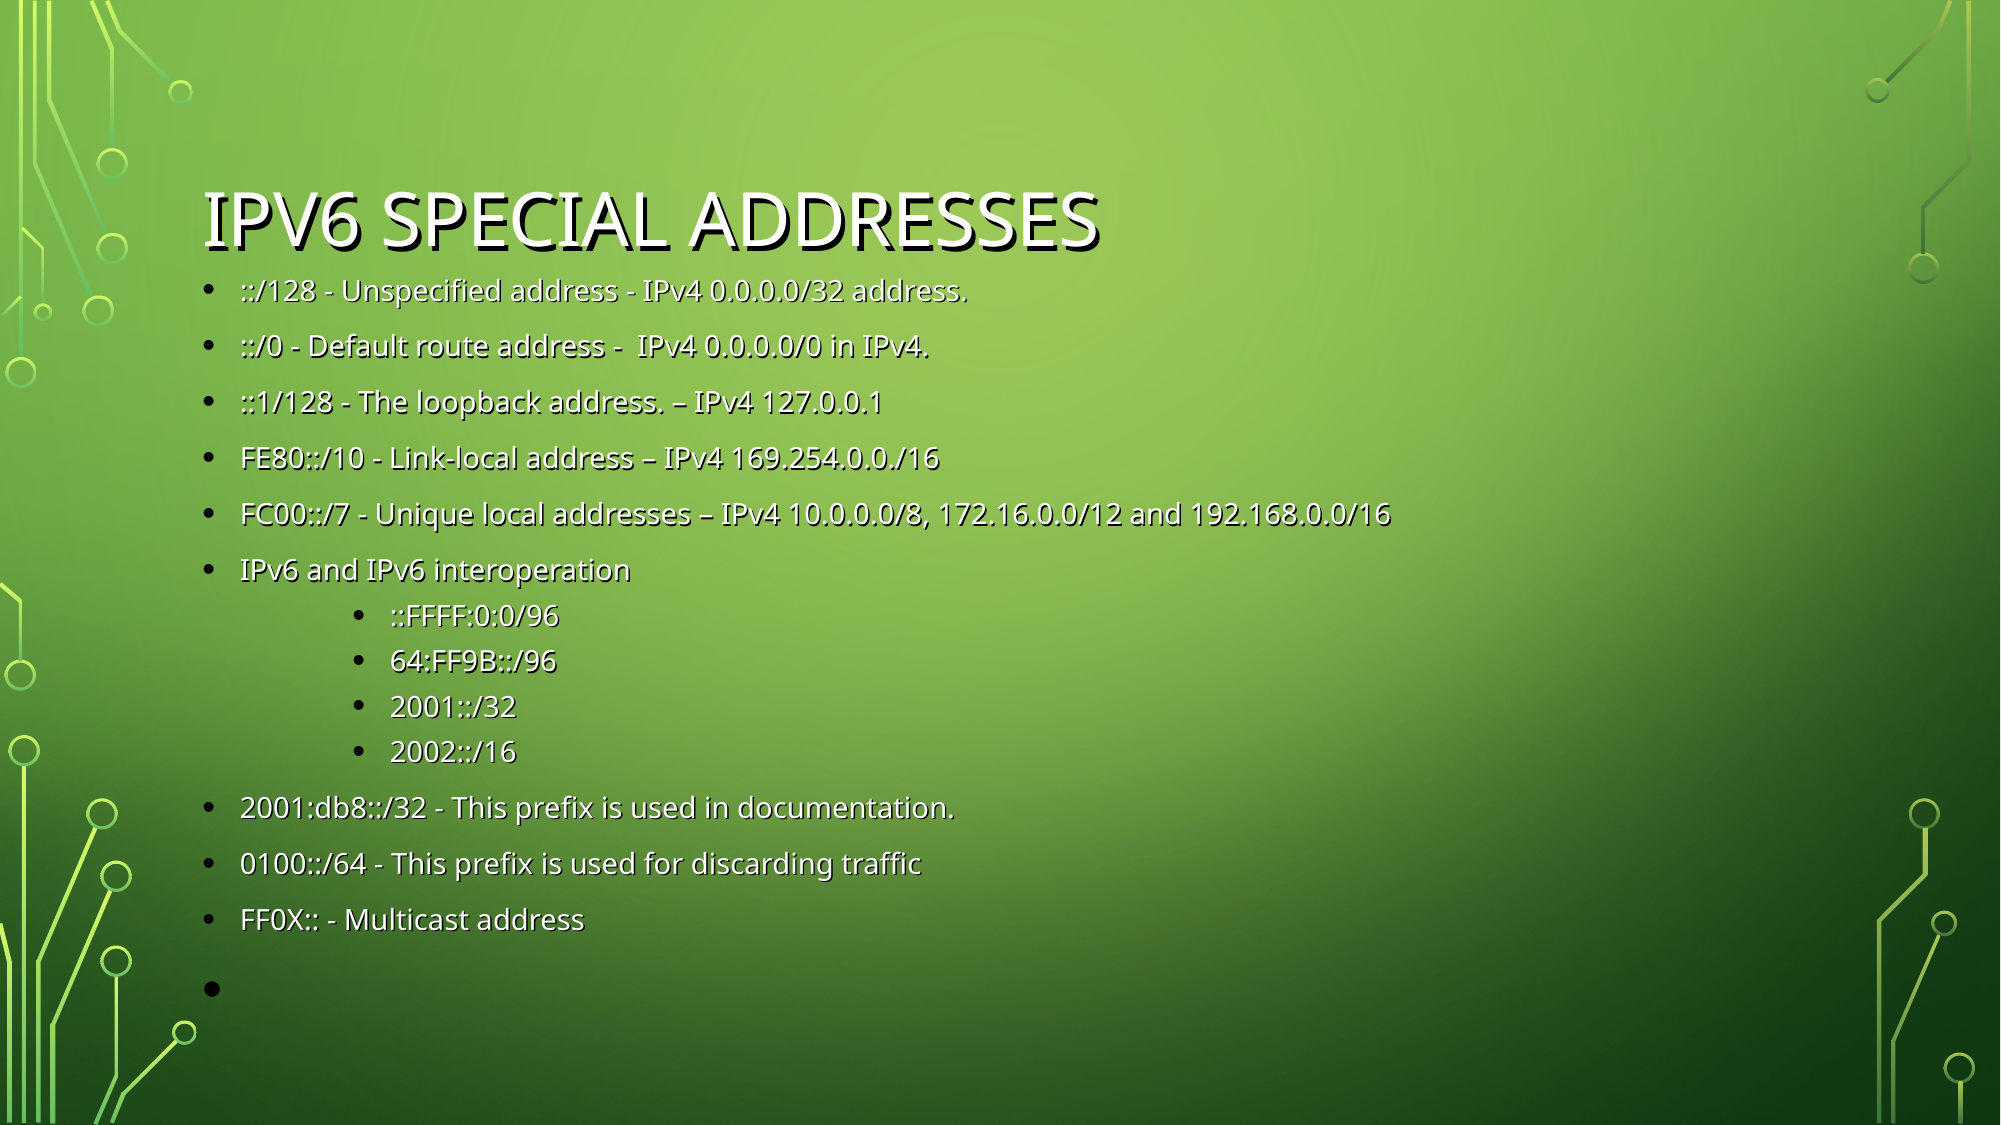

# IPv6 Special addresses
::/128 - Unspecified address - IPv4 0.0.0.0/32 address.
::/0 - Default route address - IPv4 0.0.0.0/0 in IPv4.
::1/128 - The loopback address. – IPv4 127.0.0.1
FE80::/10 - Link-local address – IPv4 169.254.0.0./16
FC00::/7 - Unique local addresses – IPv4 10.0.0.0/8, 172.16.0.0/12 and 192.168.0.0/16
IPv6 and IPv6 interoperation
::FFFF:0:0/96
64:FF9B::/96
2001::/32
2002::/16
2001:db8::/32 - This prefix is used in documentation.
0100::/64 - This prefix is used for discarding traffic
FF0X:: - Multicast address